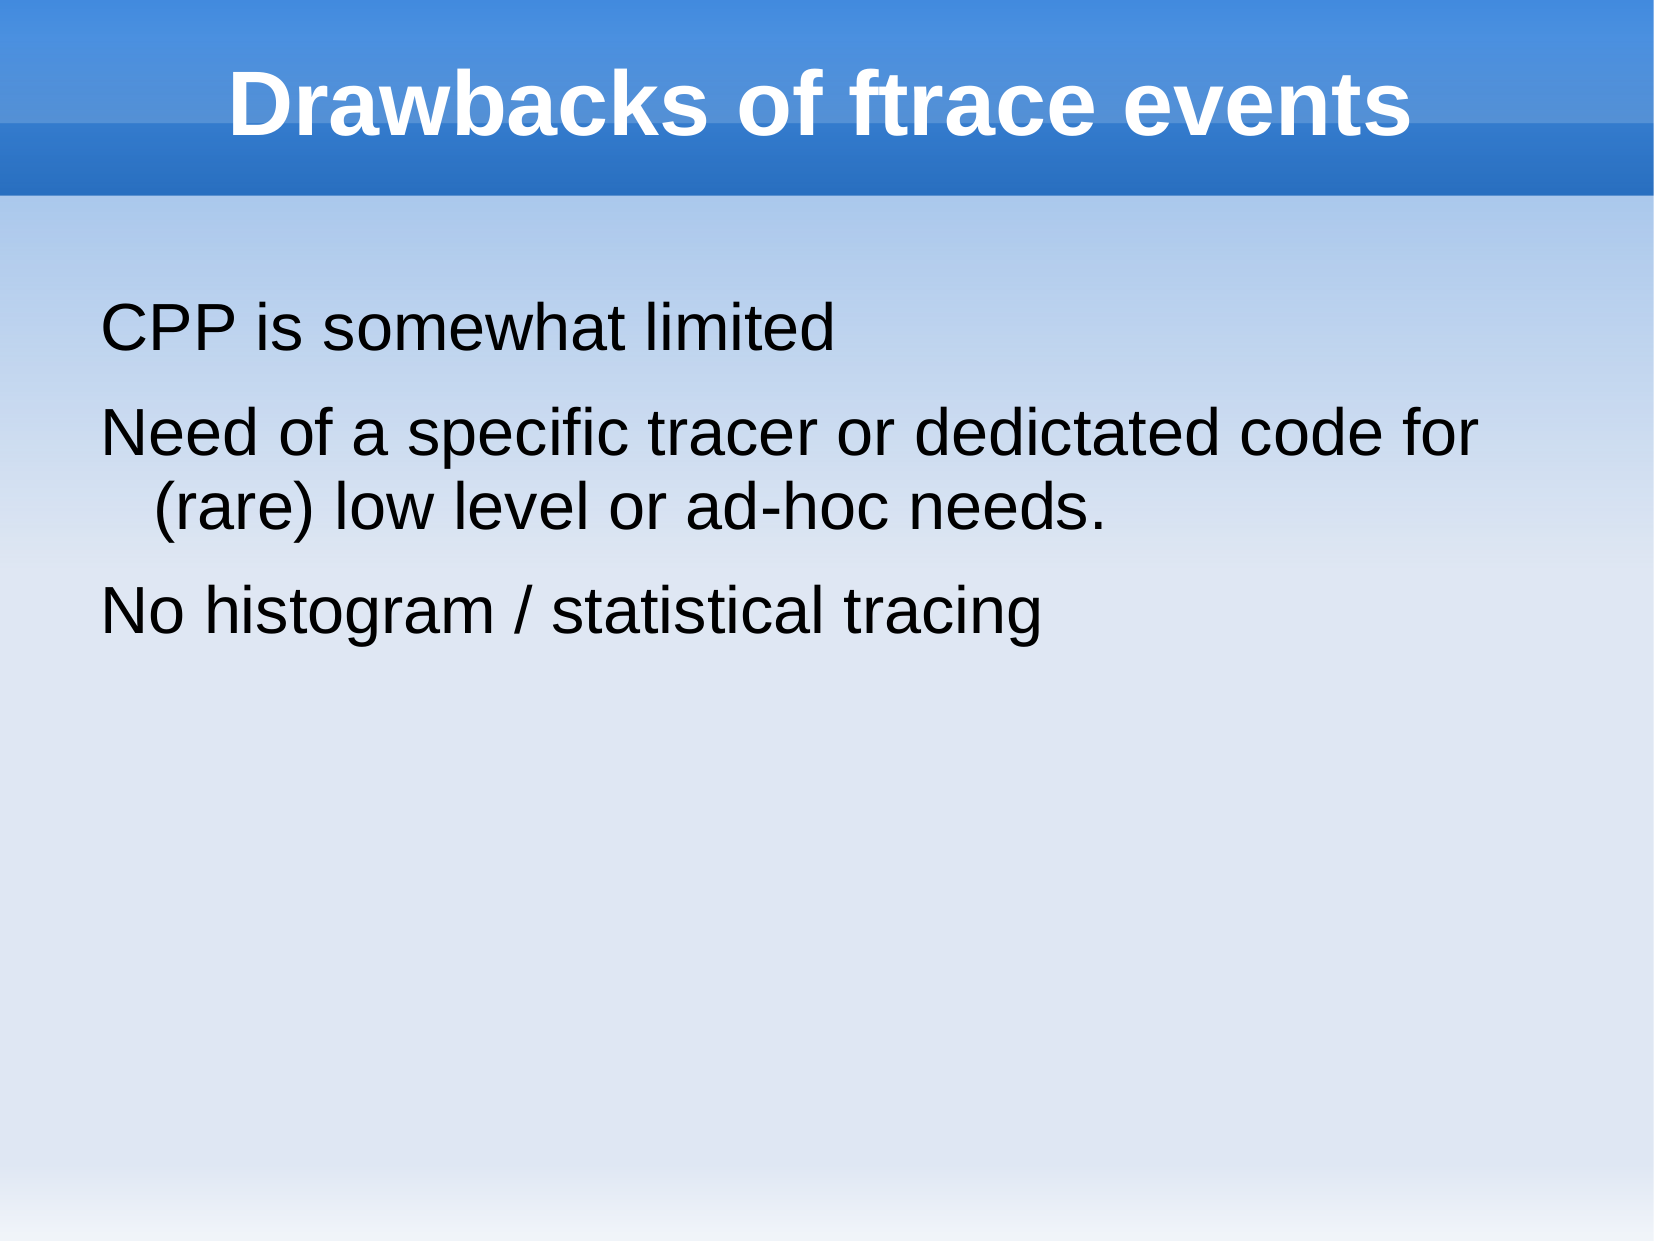

# Drawbacks of ftrace events
CPP is somewhat limited
Need of a specific tracer or dedictated code for (rare) low level or ad-hoc needs.
No histogram / statistical tracing